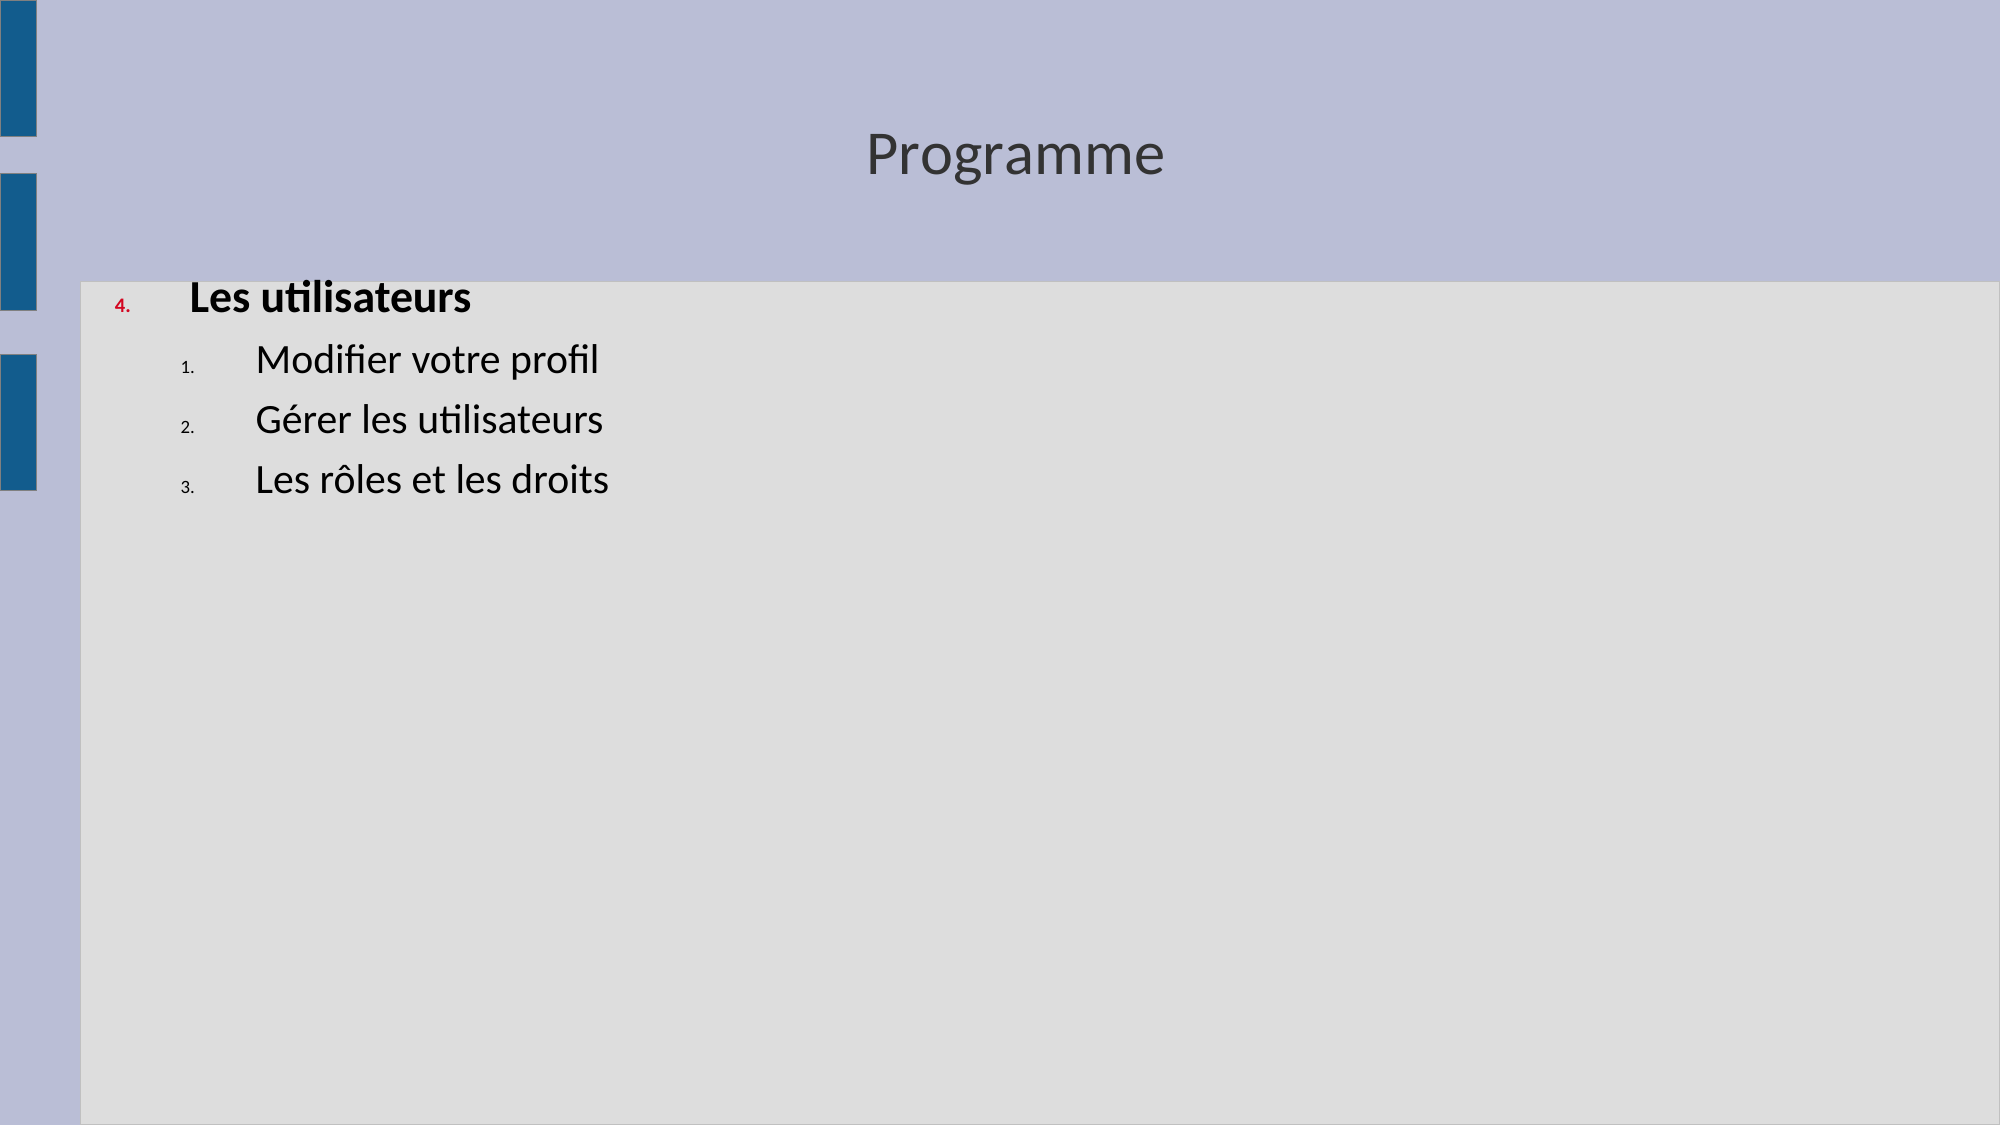

# Programme
Les utilisateurs
Modifier votre profil
Gérer les utilisateurs
Les rôles et les droits